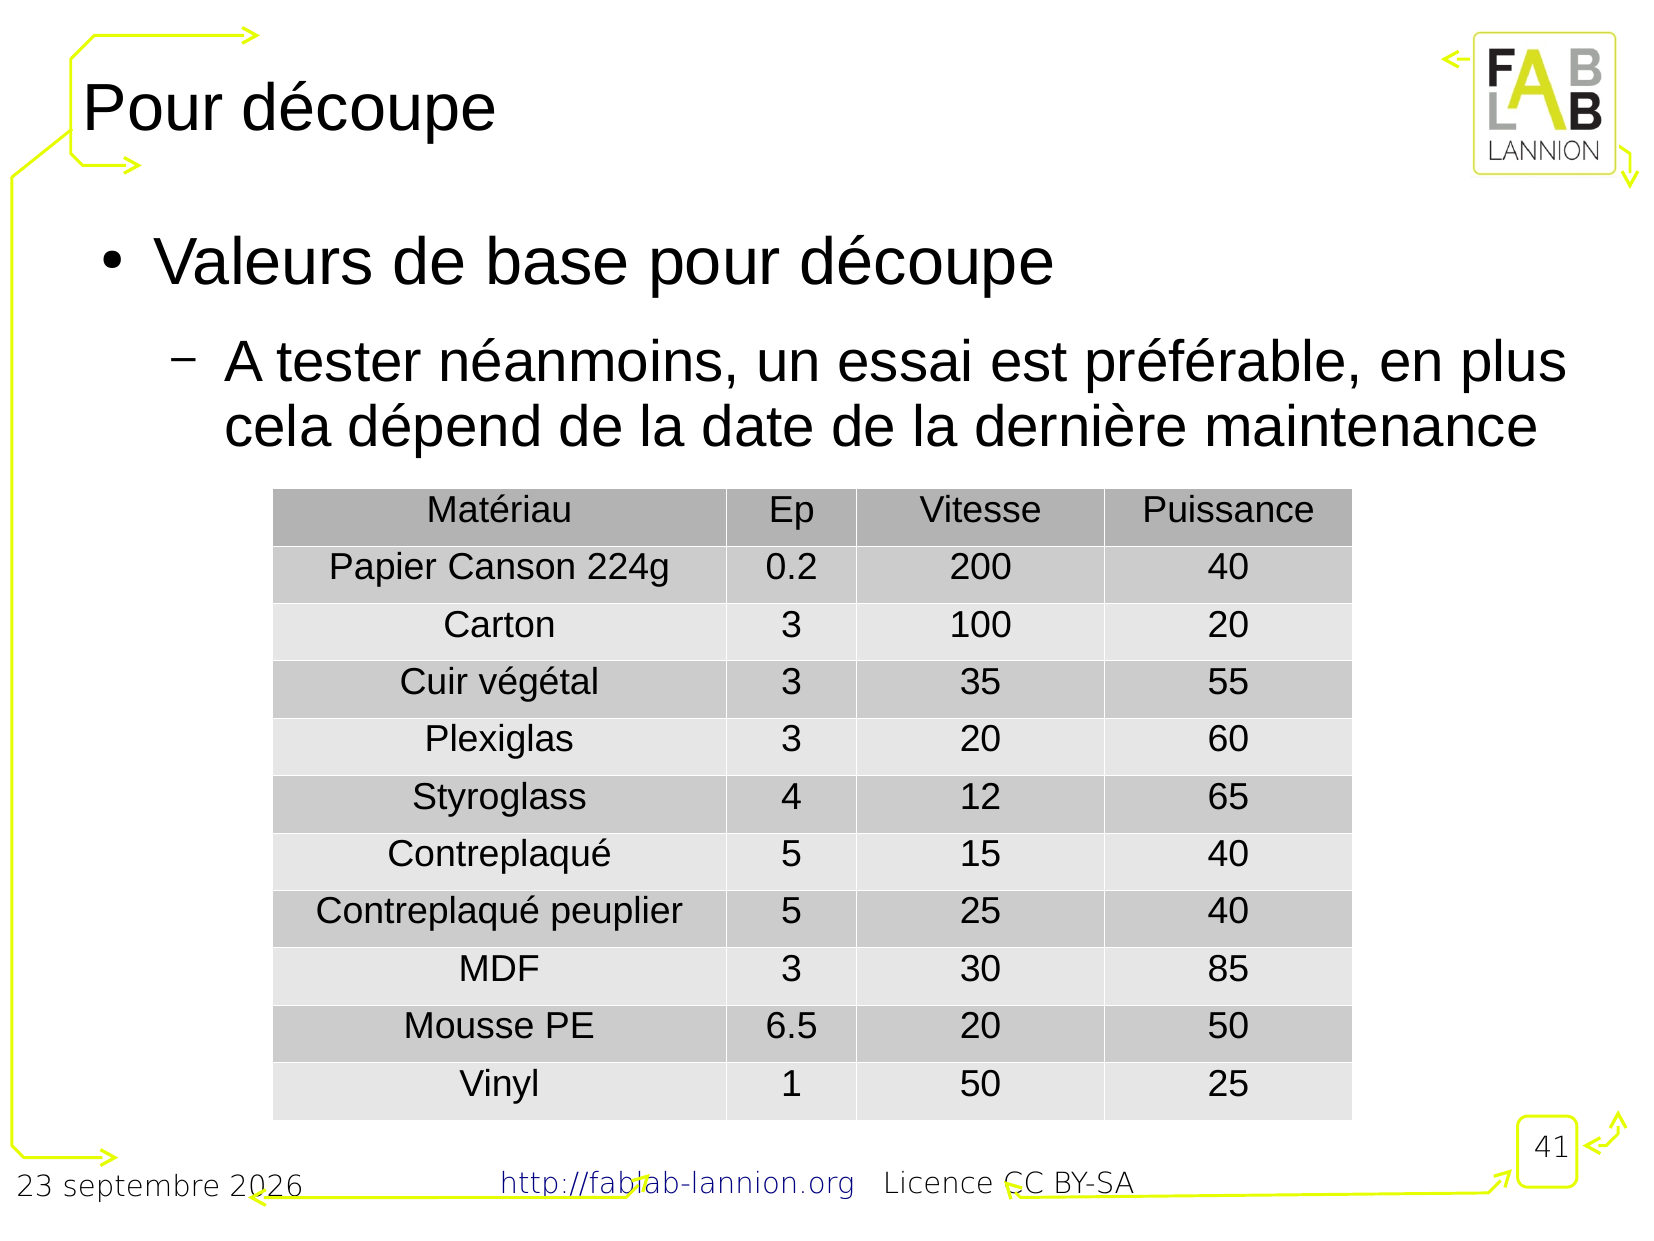

# Pour découpe
Valeurs de base pour découpe
A tester néanmoins, un essai est préférable, en plus cela dépend de la date de la dernière maintenance
| Matériau | Ep | Vitesse | Puissance |
| --- | --- | --- | --- |
| Papier Canson 224g | 0.2 | 200 | 40 |
| Carton | 3 | 100 | 20 |
| Cuir végétal | 3 | 35 | 55 |
| Plexiglas | 3 | 20 | 60 |
| Styroglass | 4 | 12 | 65 |
| Contreplaqué | 5 | 15 | 40 |
| Contreplaqué peuplier | 5 | 25 | 40 |
| MDF | 3 | 30 | 85 |
| Mousse PE | 6.5 | 20 | 50 |
| Vinyl | 1 | 50 | 25 |
41